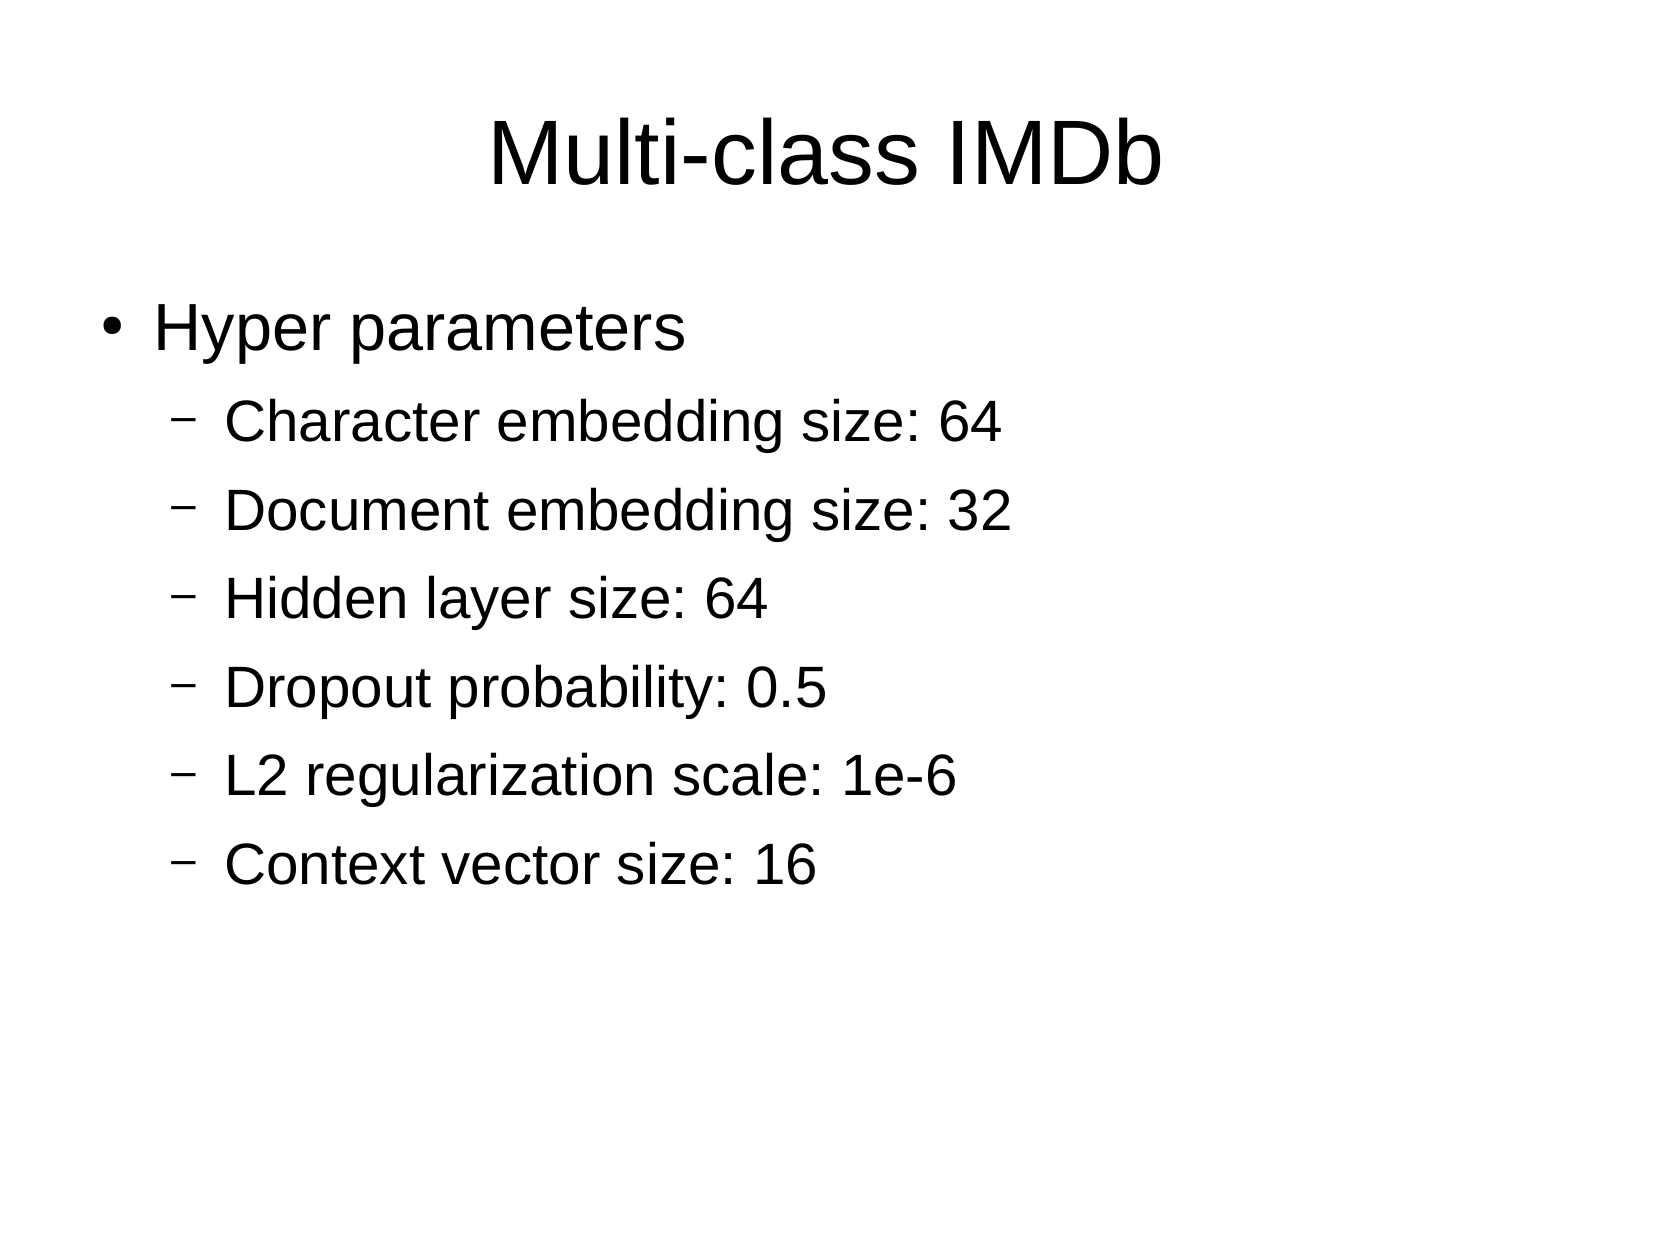

# Multi-class IMDb
Hyper parameters
Character embedding size: 64
Document embedding size: 32
Hidden layer size: 64
Dropout probability: 0.5
L2 regularization scale: 1e-6
Context vector size: 16